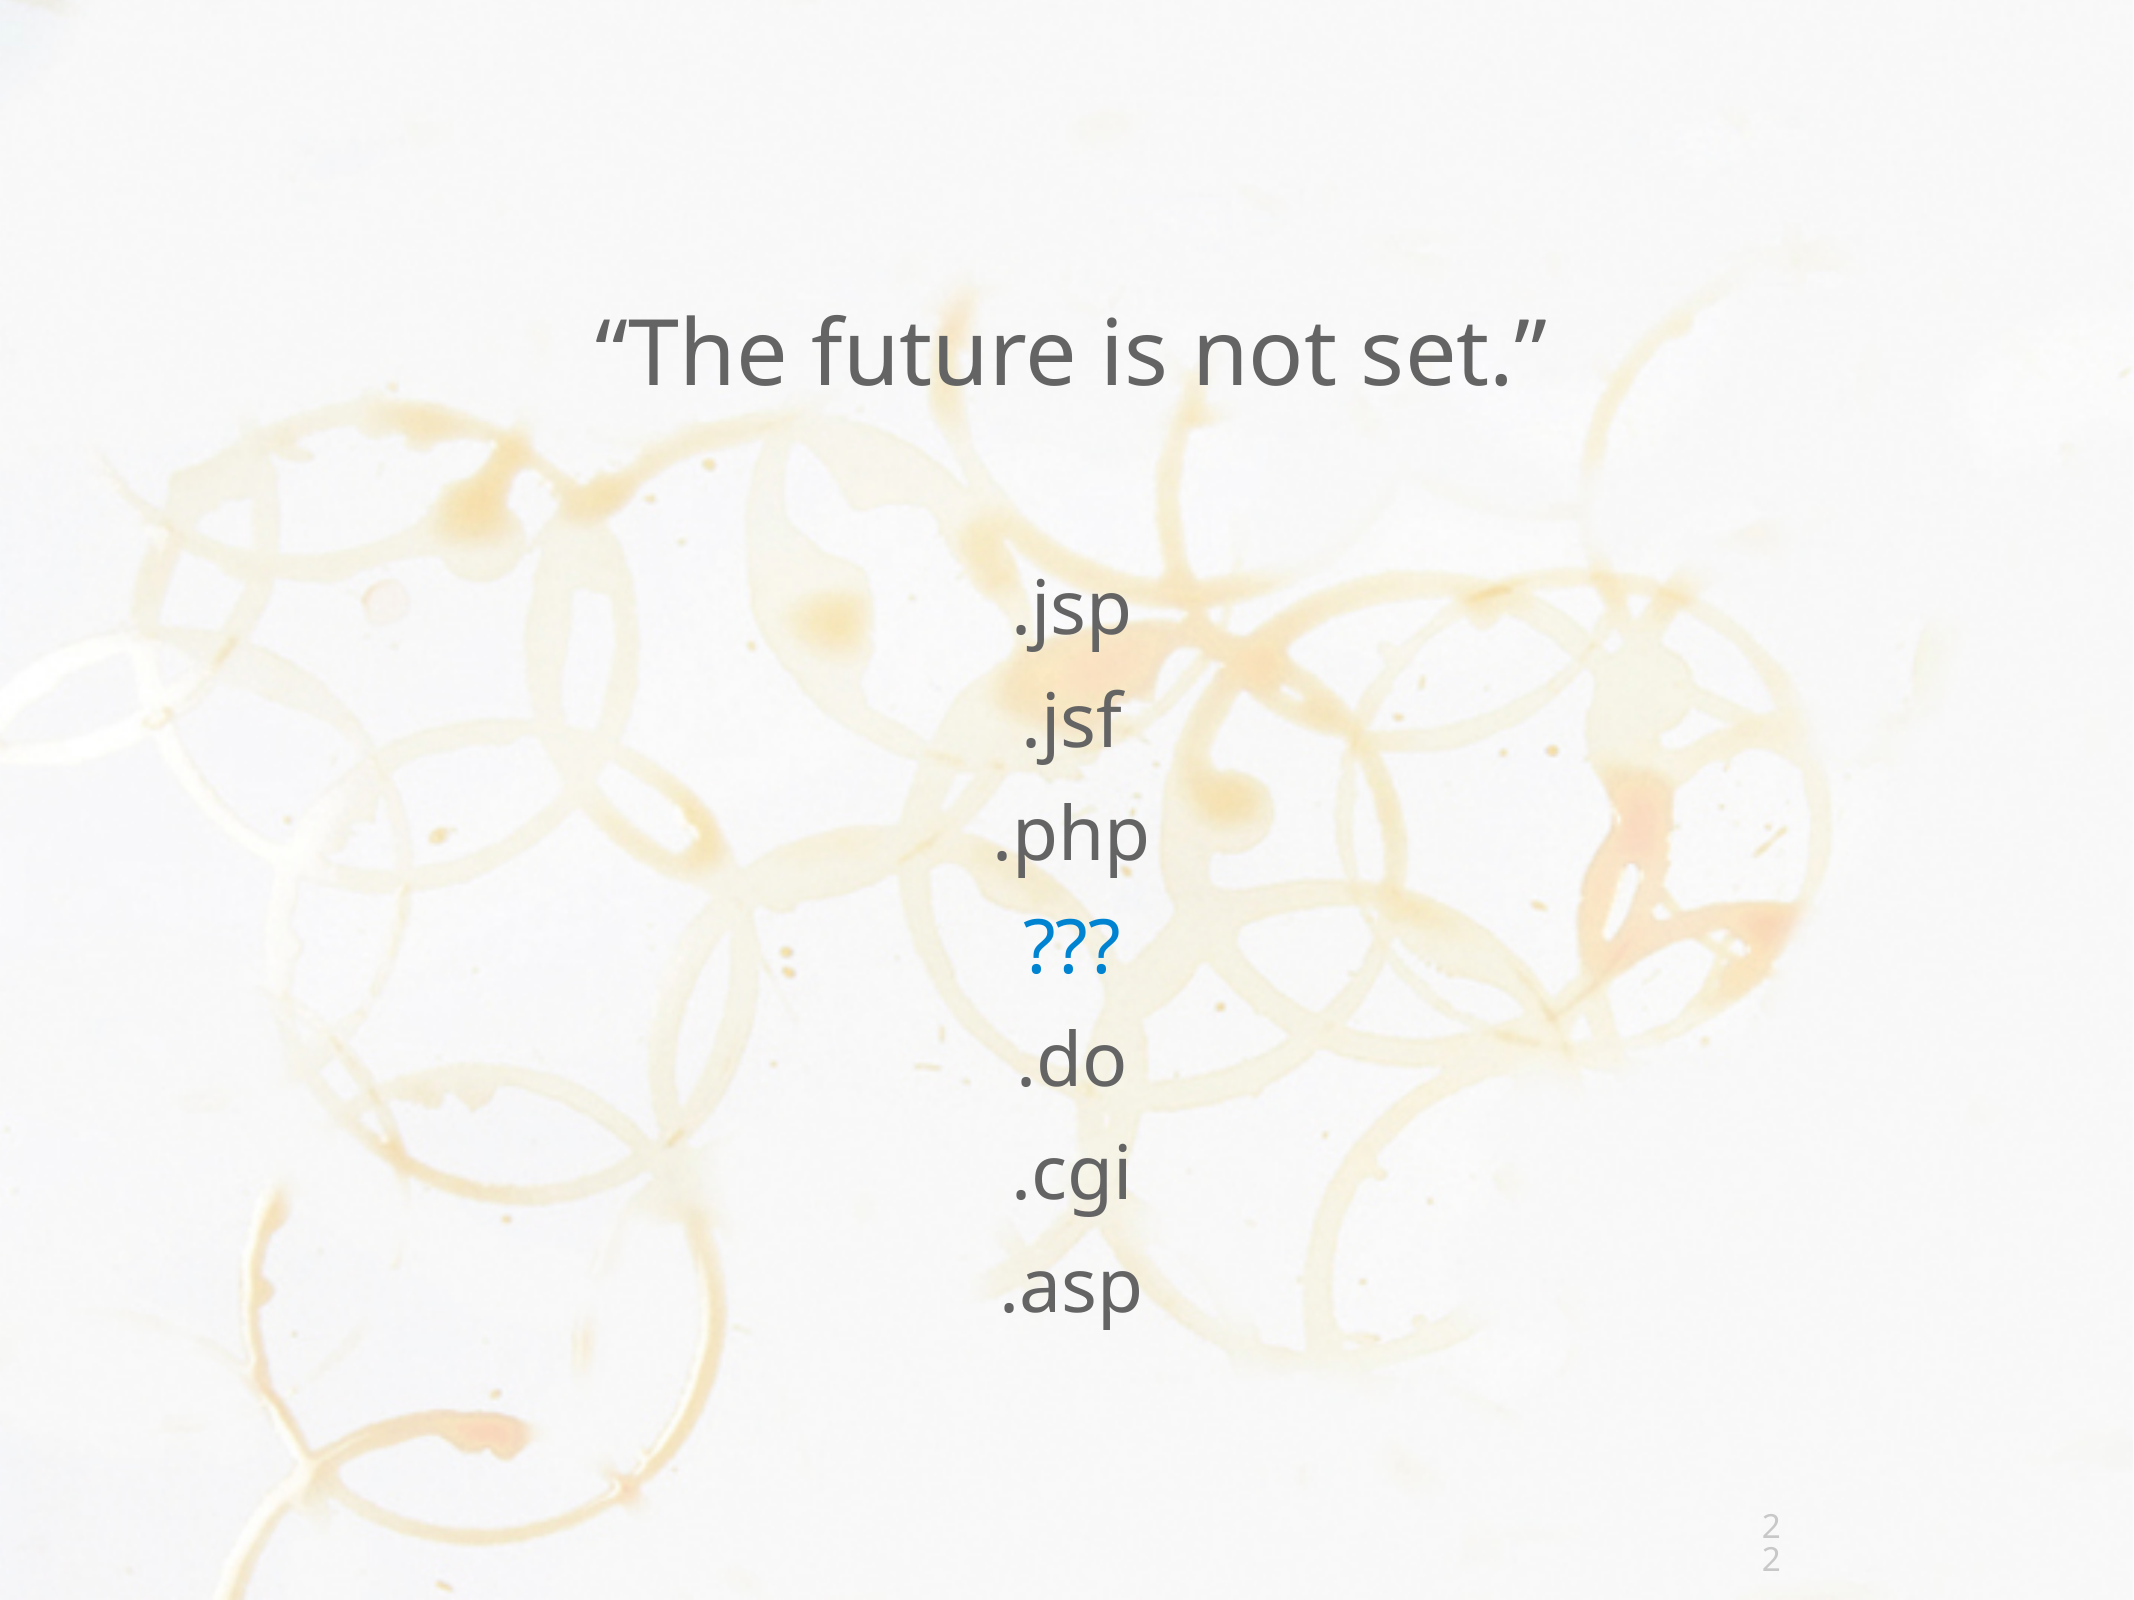

# “The future is not set.”
.jsp
.jsf
.php
???
.do
.cgi
.asp
22